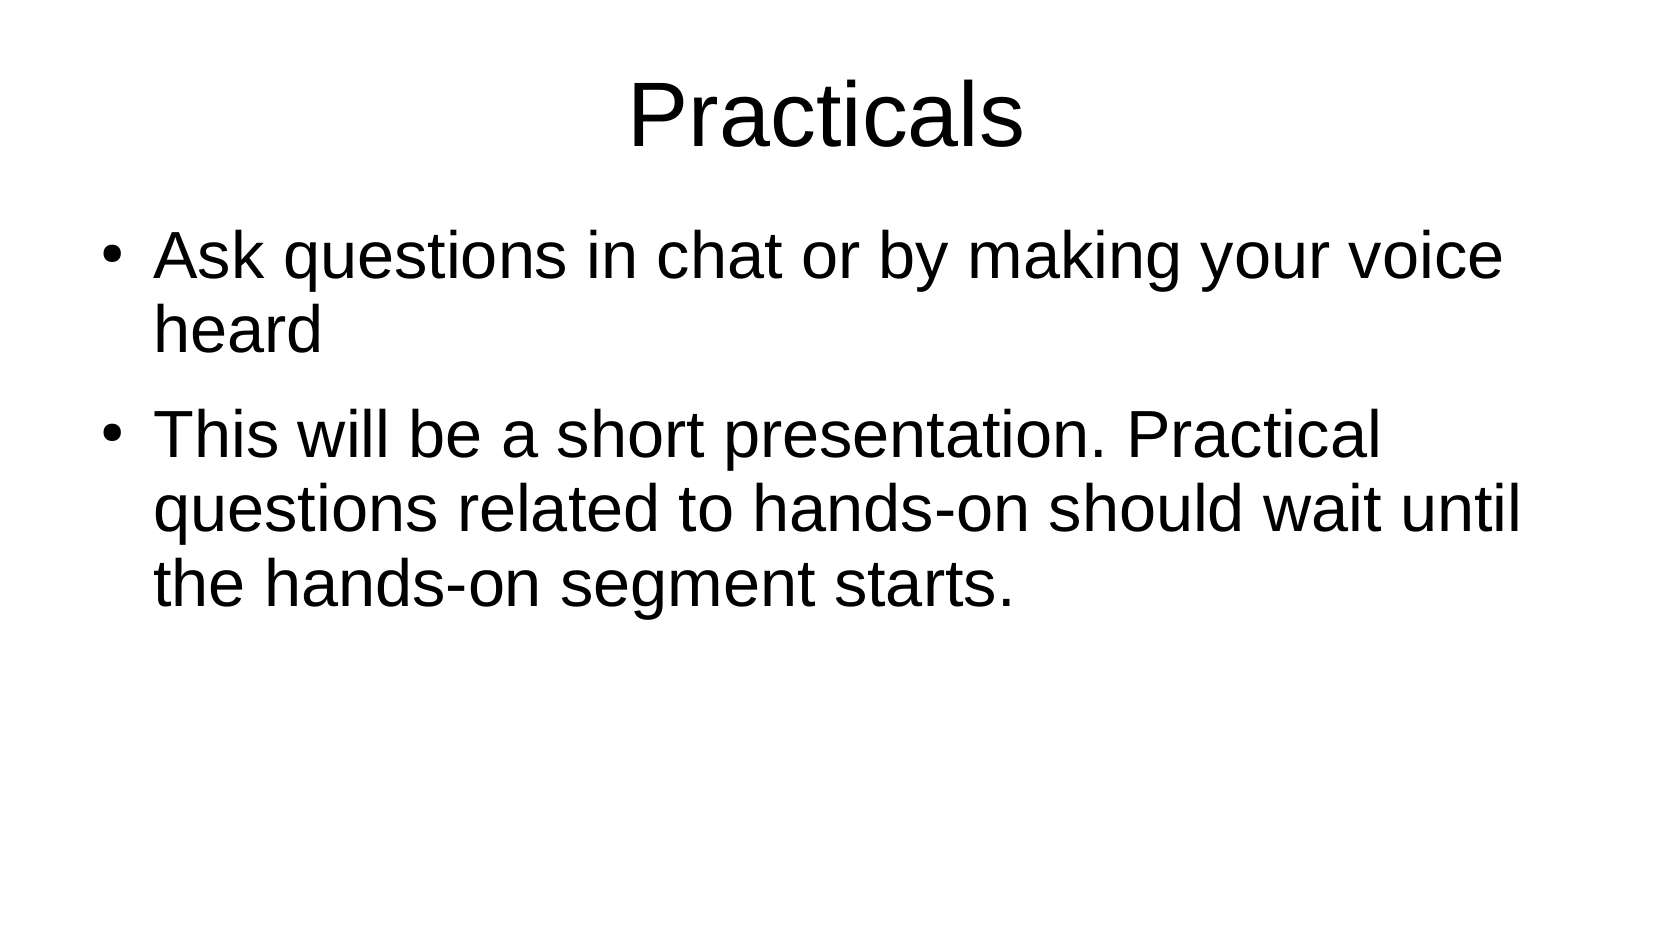

# Practicals
Ask questions in chat or by making your voice heard
This will be a short presentation. Practical questions related to hands-on should wait until the hands-on segment starts.